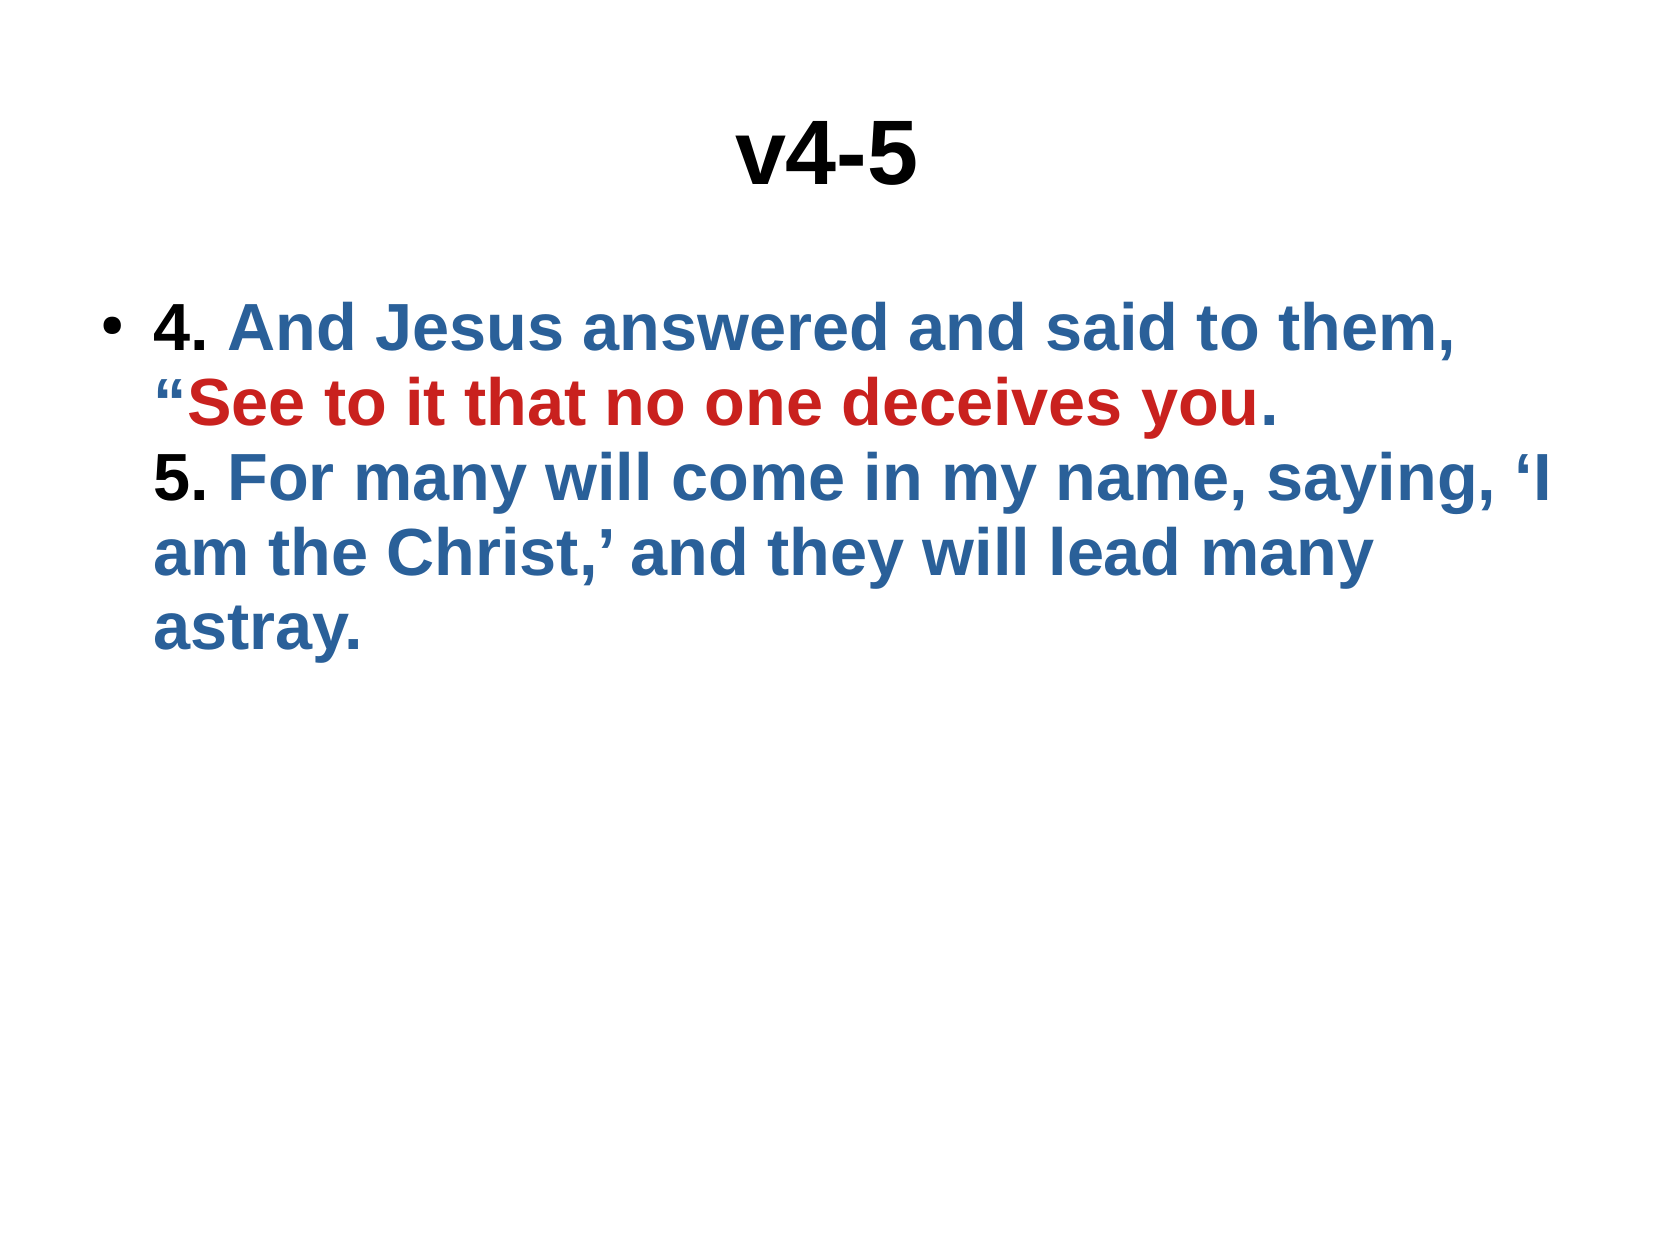

# v4-5
4. And Jesus answered and said to them, “See to it that no one deceives you.
5. For many will come in my name, saying, ‘I am the Christ,’ and they will lead many astray.